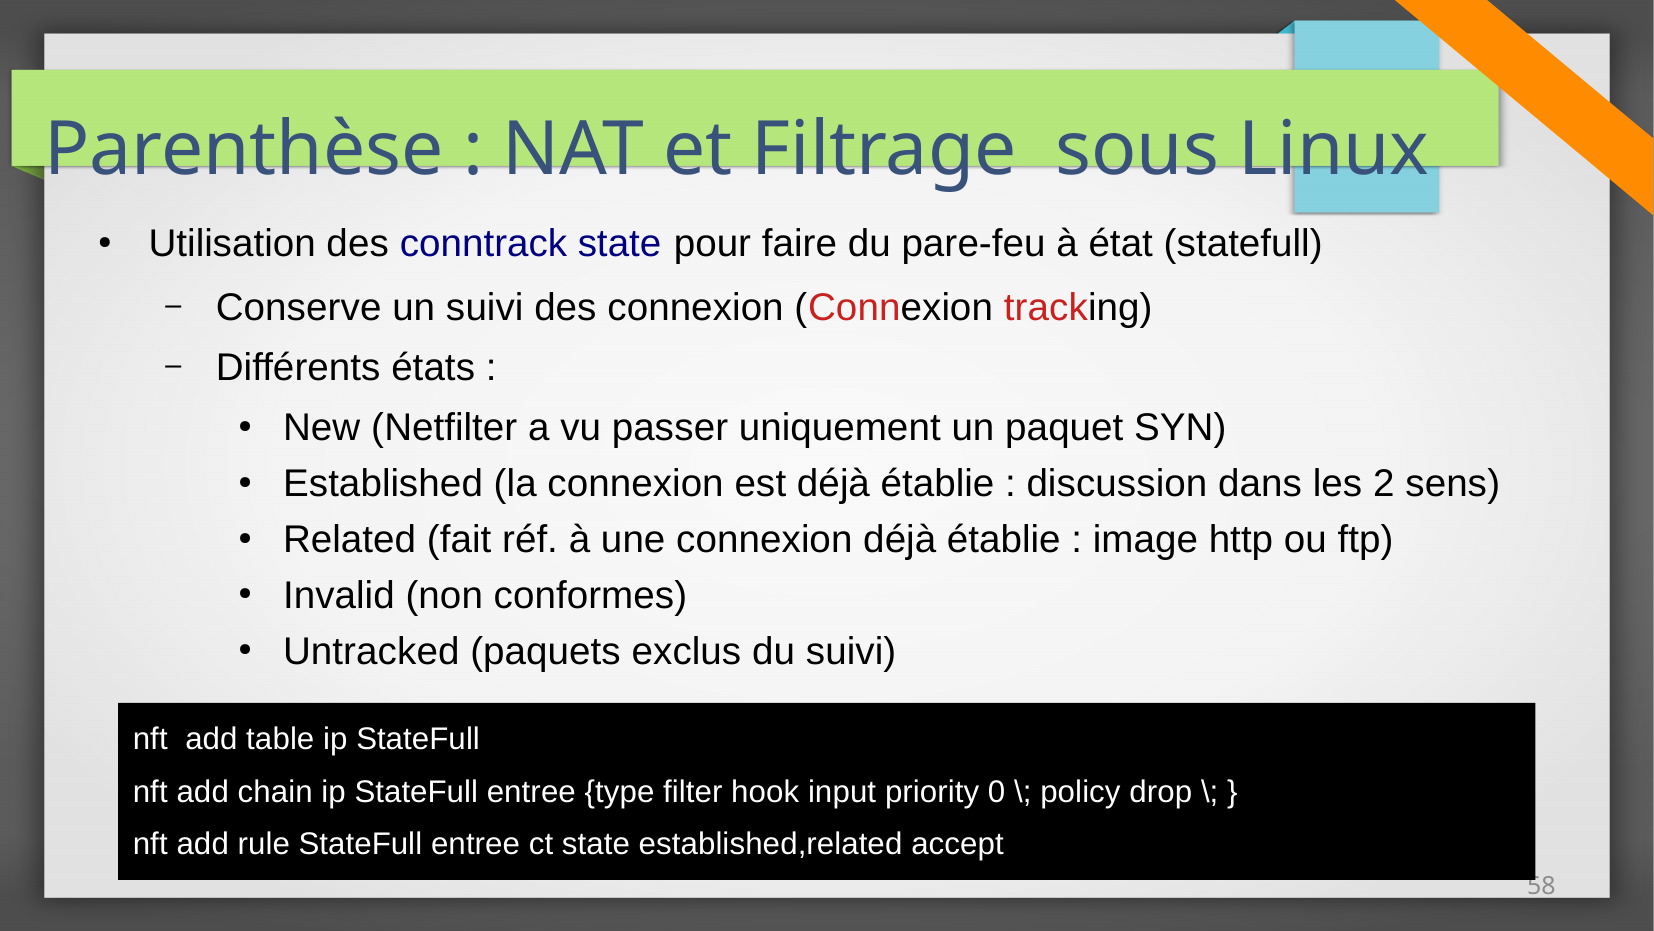

Parenthèse : NAT et Filtrage sous Linux
# Utilisation des conntrack state pour faire du pare-feu à état (statefull)
Conserve un suivi des connexion (Connexion tracking)
Différents états :
New (Netfilter a vu passer uniquement un paquet SYN)
Established (la connexion est déjà établie : discussion dans les 2 sens)
Related (fait réf. à une connexion déjà établie : image http ou ftp)
Invalid (non conformes)
Untracked (paquets exclus du suivi)
nft add table ip StateFull
nft add chain ip StateFull entree {type filter hook input priority 0 \; policy drop \; }
nft add rule StateFull entree ct state established,related accept